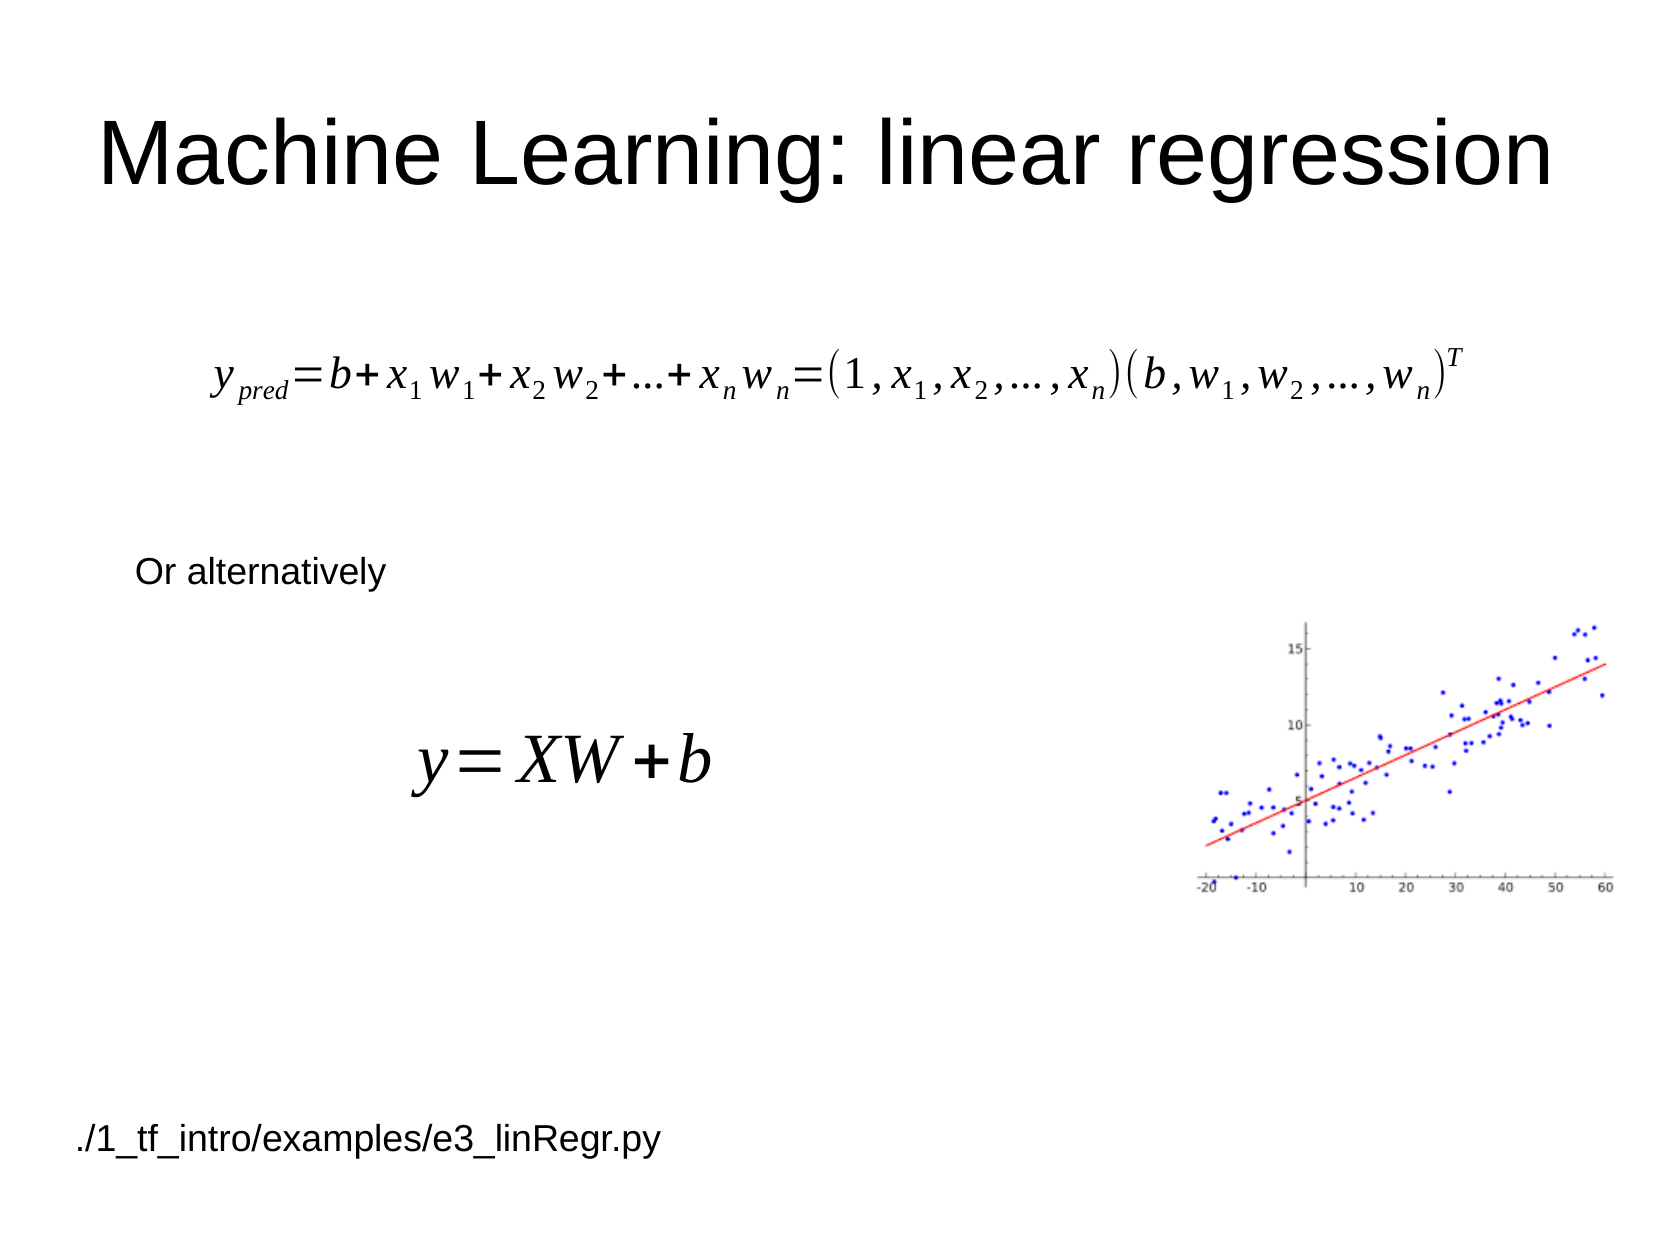

# Machine Learning: linear regression
Or alternatively
./1_tf_intro/examples/e3_linRegr.py